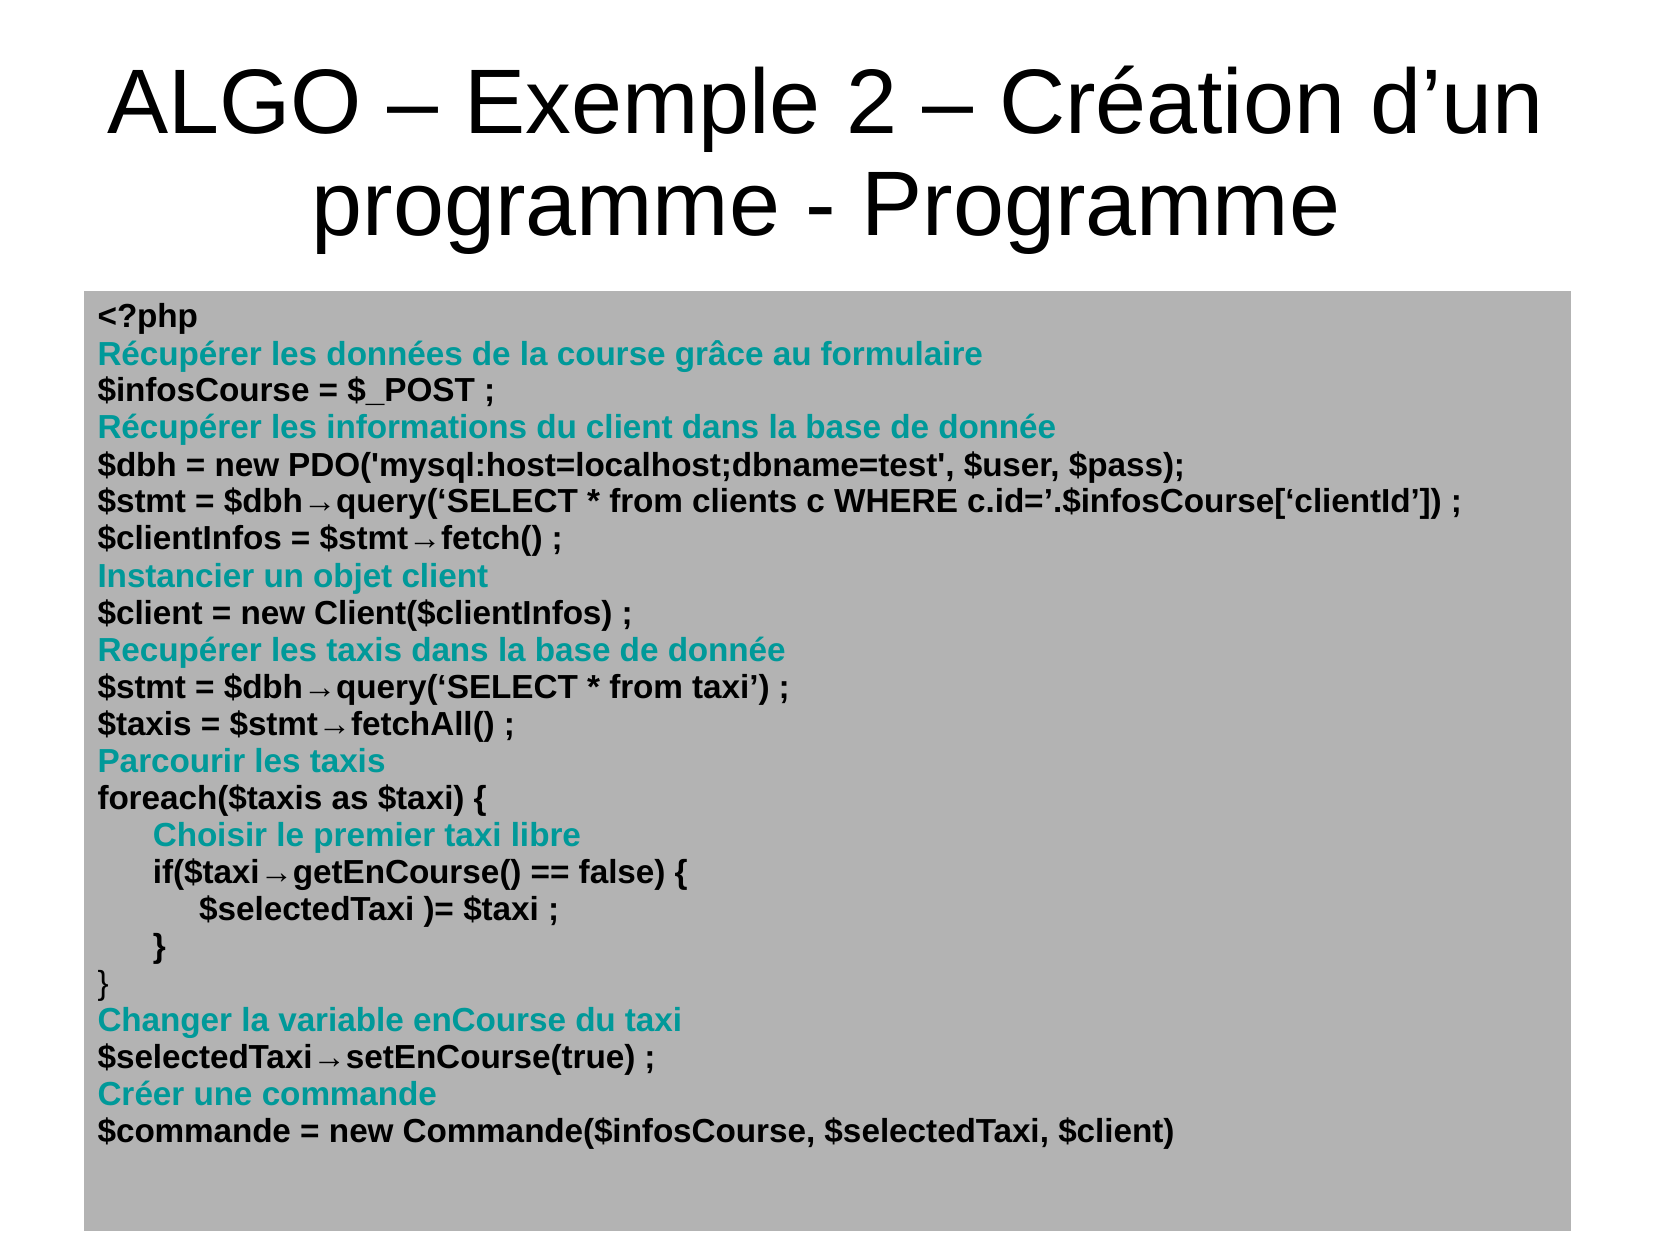

# ALGO – Exemple 2 – Création d’un programme - Programme
| <?php Récupérer les données de la course grâce au formulaire $infosCourse = $\_POST ; Récupérer les informations du client dans la base de donnée $dbh = new PDO('mysql:host=localhost;dbname=test', $user, $pass); $stmt = $dbh→query(‘SELECT \* from clients c WHERE c.id=’.$infosCourse[‘clientId’]) ; $clientInfos = $stmt→fetch() ; Instancier un objet client $client = new Client($clientInfos) ; Recupérer les taxis dans la base de donnée $stmt = $dbh→query(‘SELECT \* from taxi’) ; $taxis = $stmt→fetchAll() ; Parcourir les taxis foreach($taxis as $taxi) { Choisir le premier taxi libre if($taxi→getEnCourse() == false) { $selectedTaxi )= $taxi ; } } Changer la variable enCourse du taxi $selectedTaxi→setEnCourse(true) ; Créer une commande $commande = new Commande($infosCourse, $selectedTaxi, $client) |
| --- |